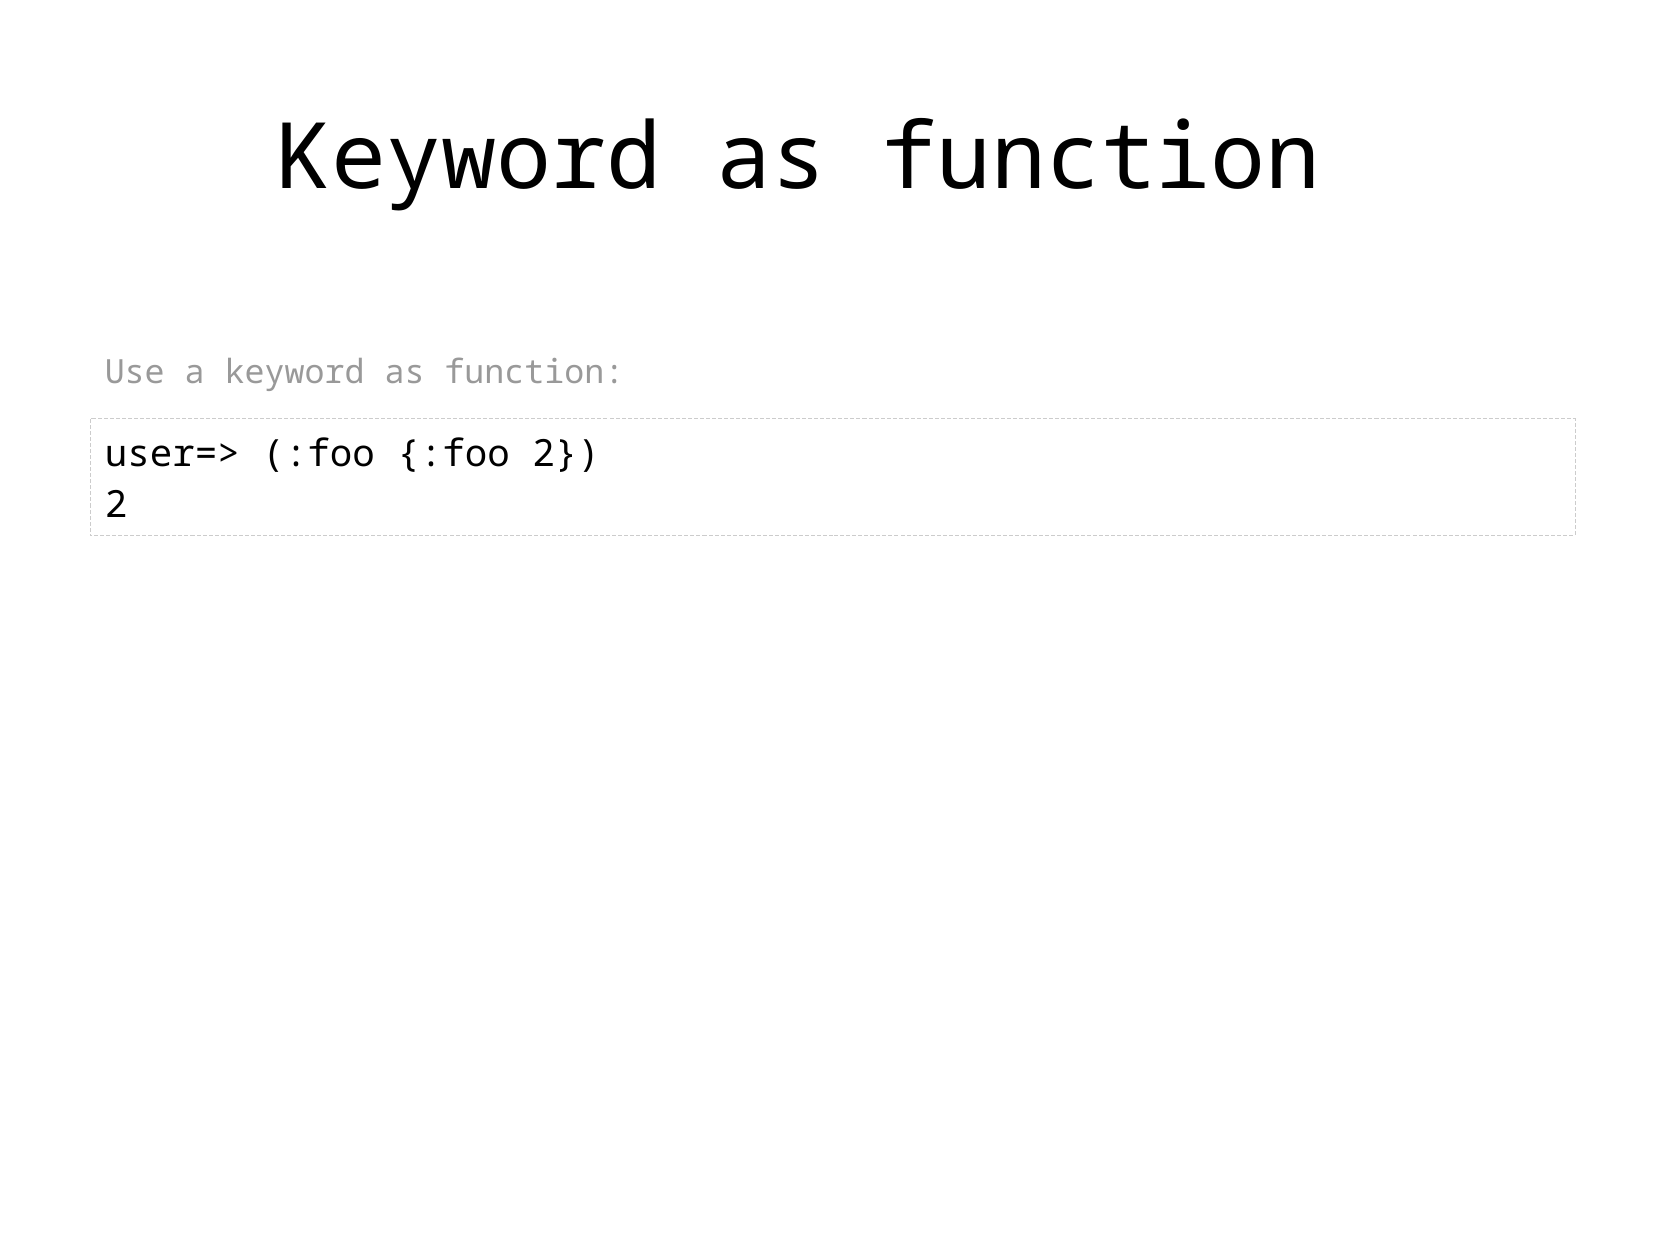

# Keyword as function
Use a keyword as function:
user=> (:foo {:foo 2})
2